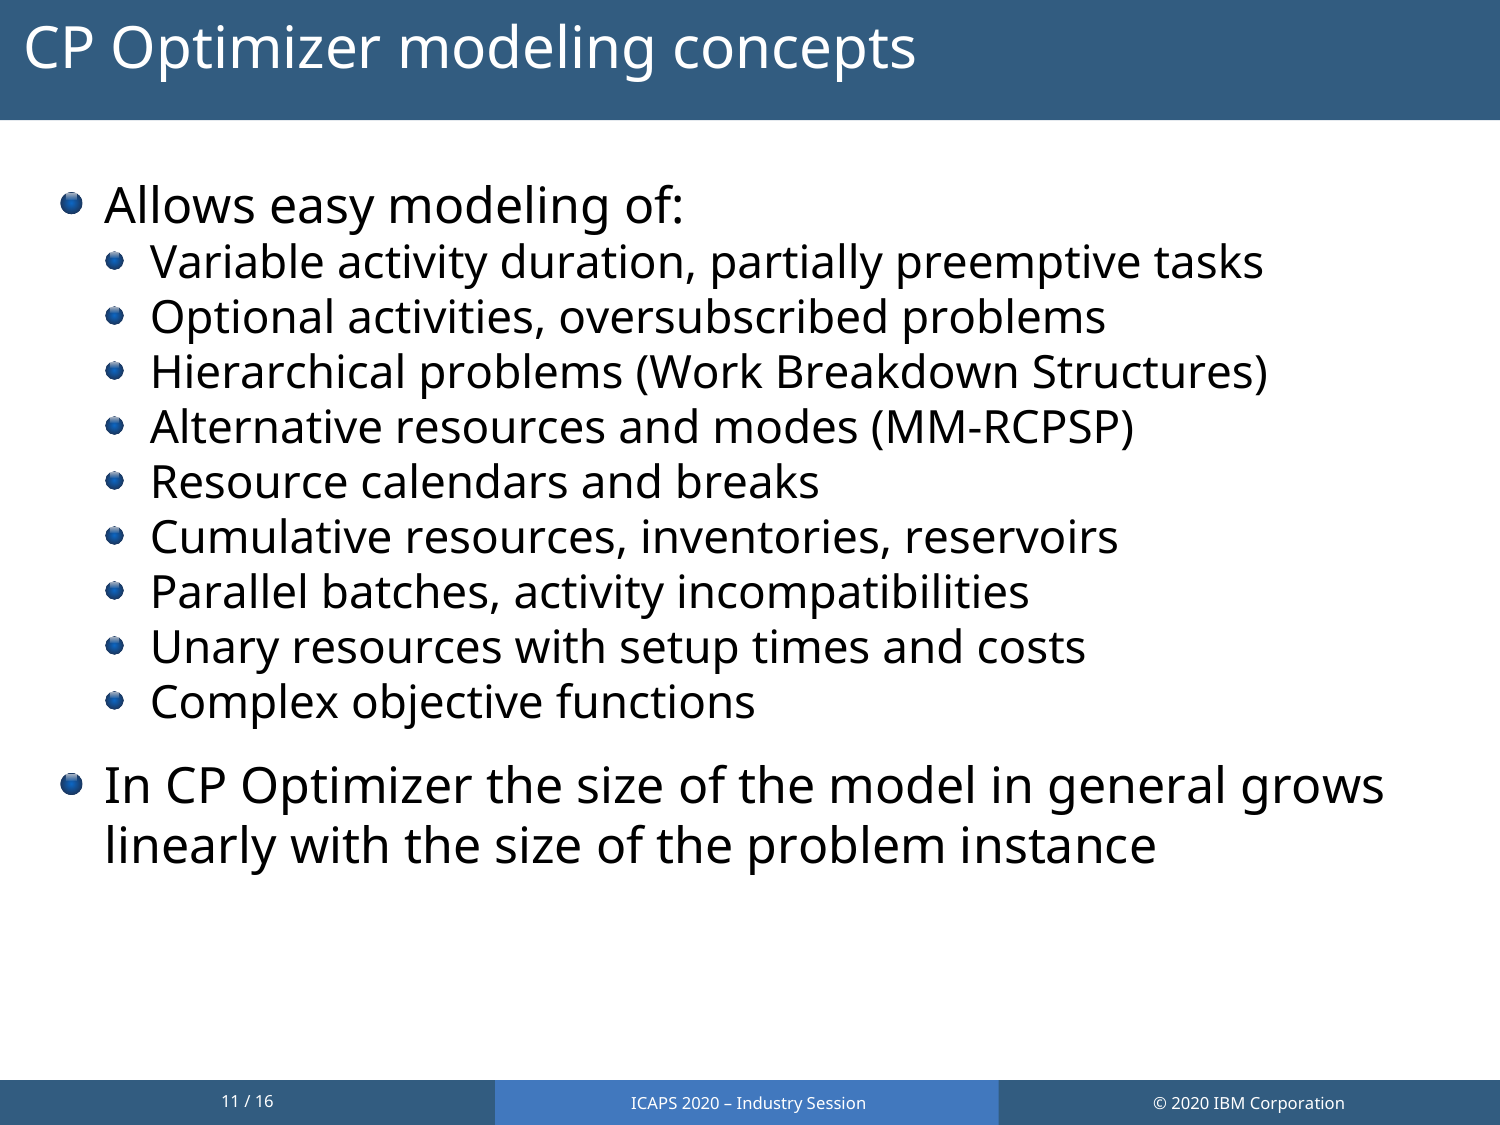

# CP Optimizer modeling concepts
Allows easy modeling of:
Variable activity duration, partially preemptive tasks
Optional activities, oversubscribed problems
Hierarchical problems (Work Breakdown Structures)
Alternative resources and modes (MM-RCPSP)
Resource calendars and breaks
Cumulative resources, inventories, reservoirs
Parallel batches, activity incompatibilities
Unary resources with setup times and costs
Complex objective functions
In CP Optimizer the size of the model in general grows linearly with the size of the problem instance